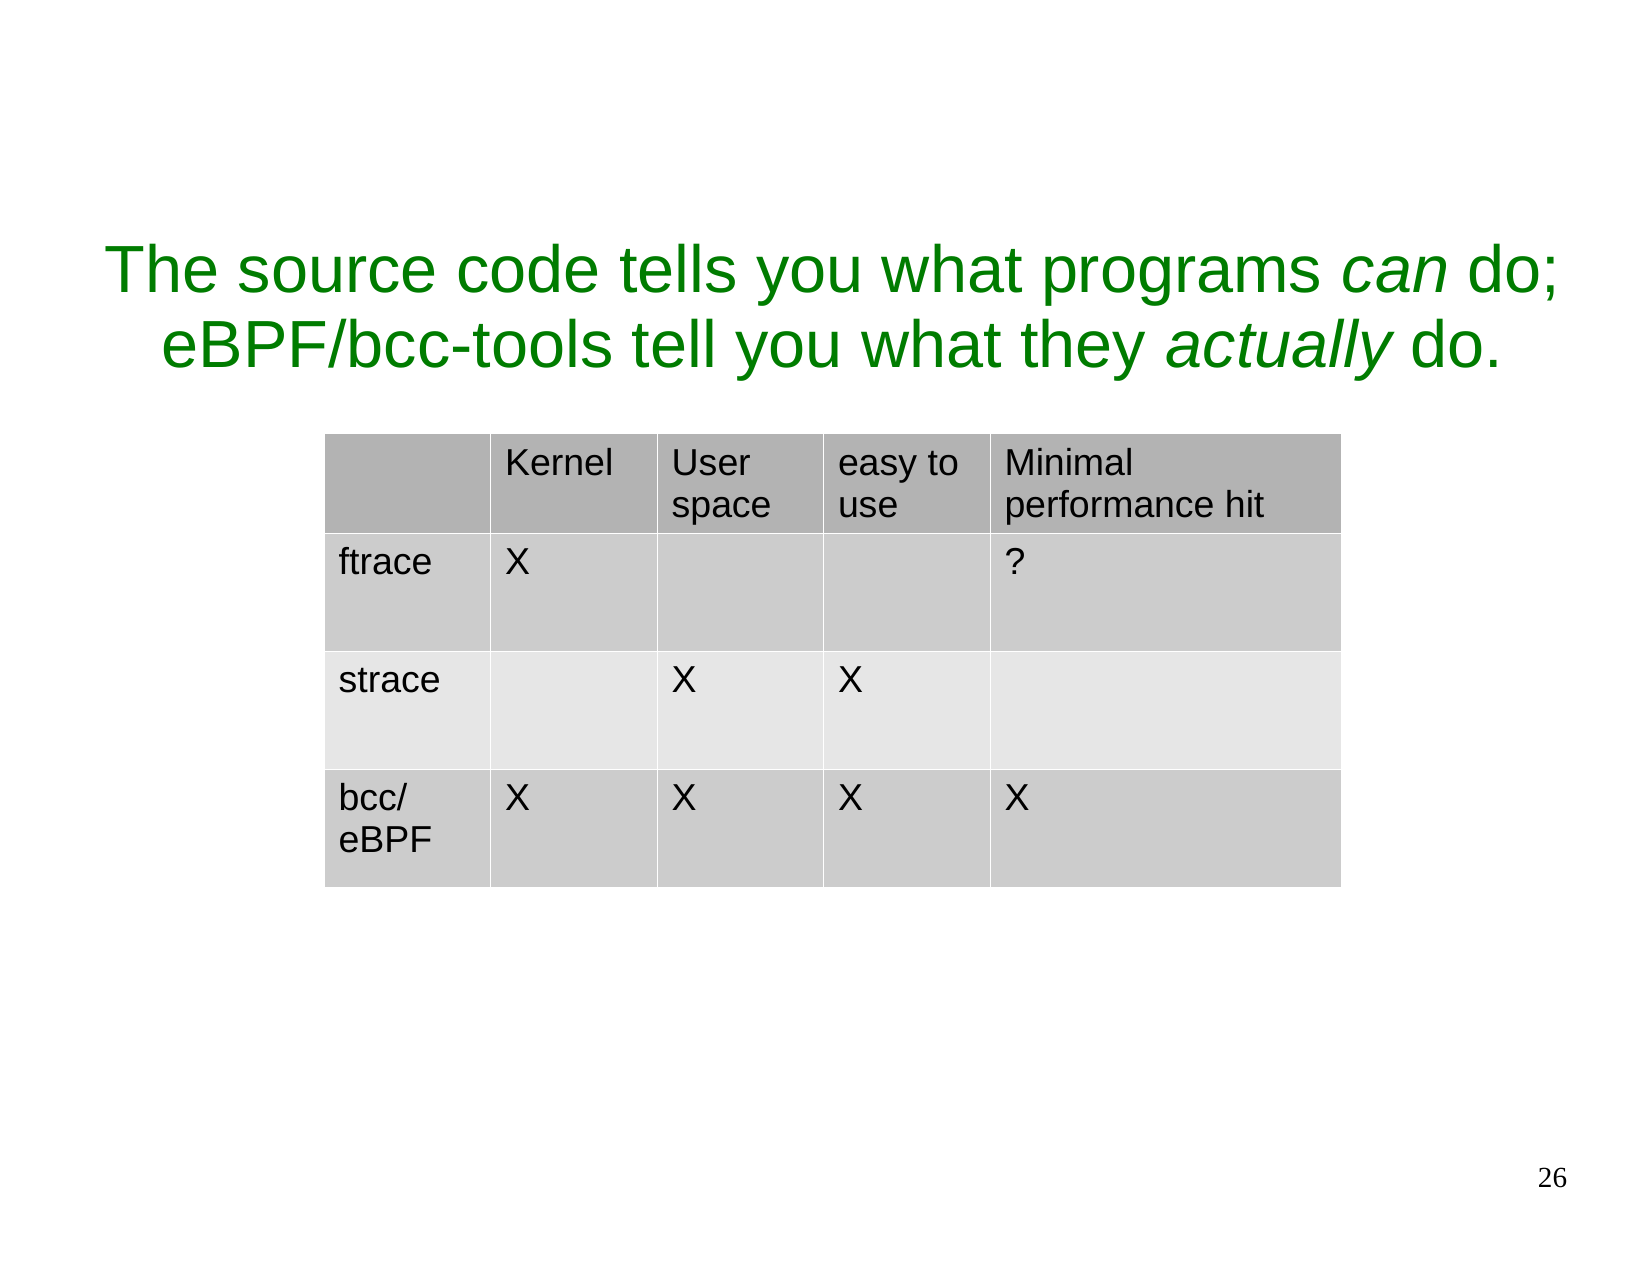

# The source code tells you what programs can do; eBPF/bcc-tools tell you what they actually do.
| | Kernel | User space | easy to use | Minimal performance hit |
| --- | --- | --- | --- | --- |
| ftrace | X | | | ? |
| strace | | X | X | |
| bcc/eBPF | X | X | X | X |
26